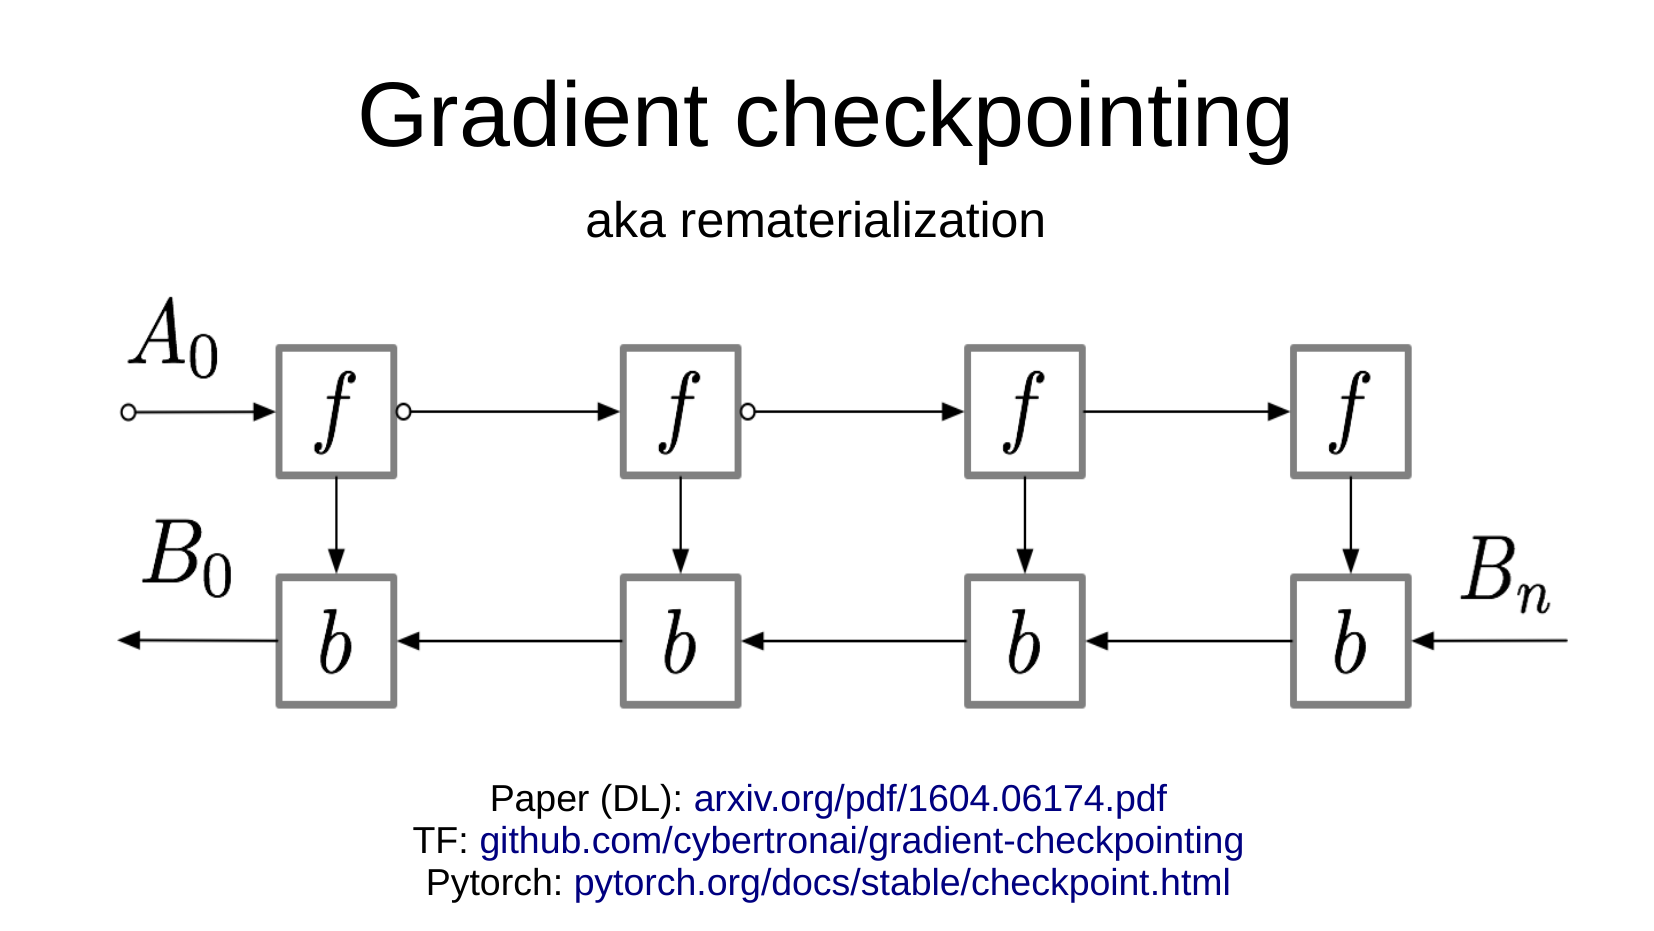

# Gradient checkpointing
aka rematerialization
Paper (DL): arxiv.org/pdf/1604.06174.pdf
TF: github.com/cybertronai/gradient-checkpointing
Pytorch: pytorch.org/docs/stable/checkpoint.html